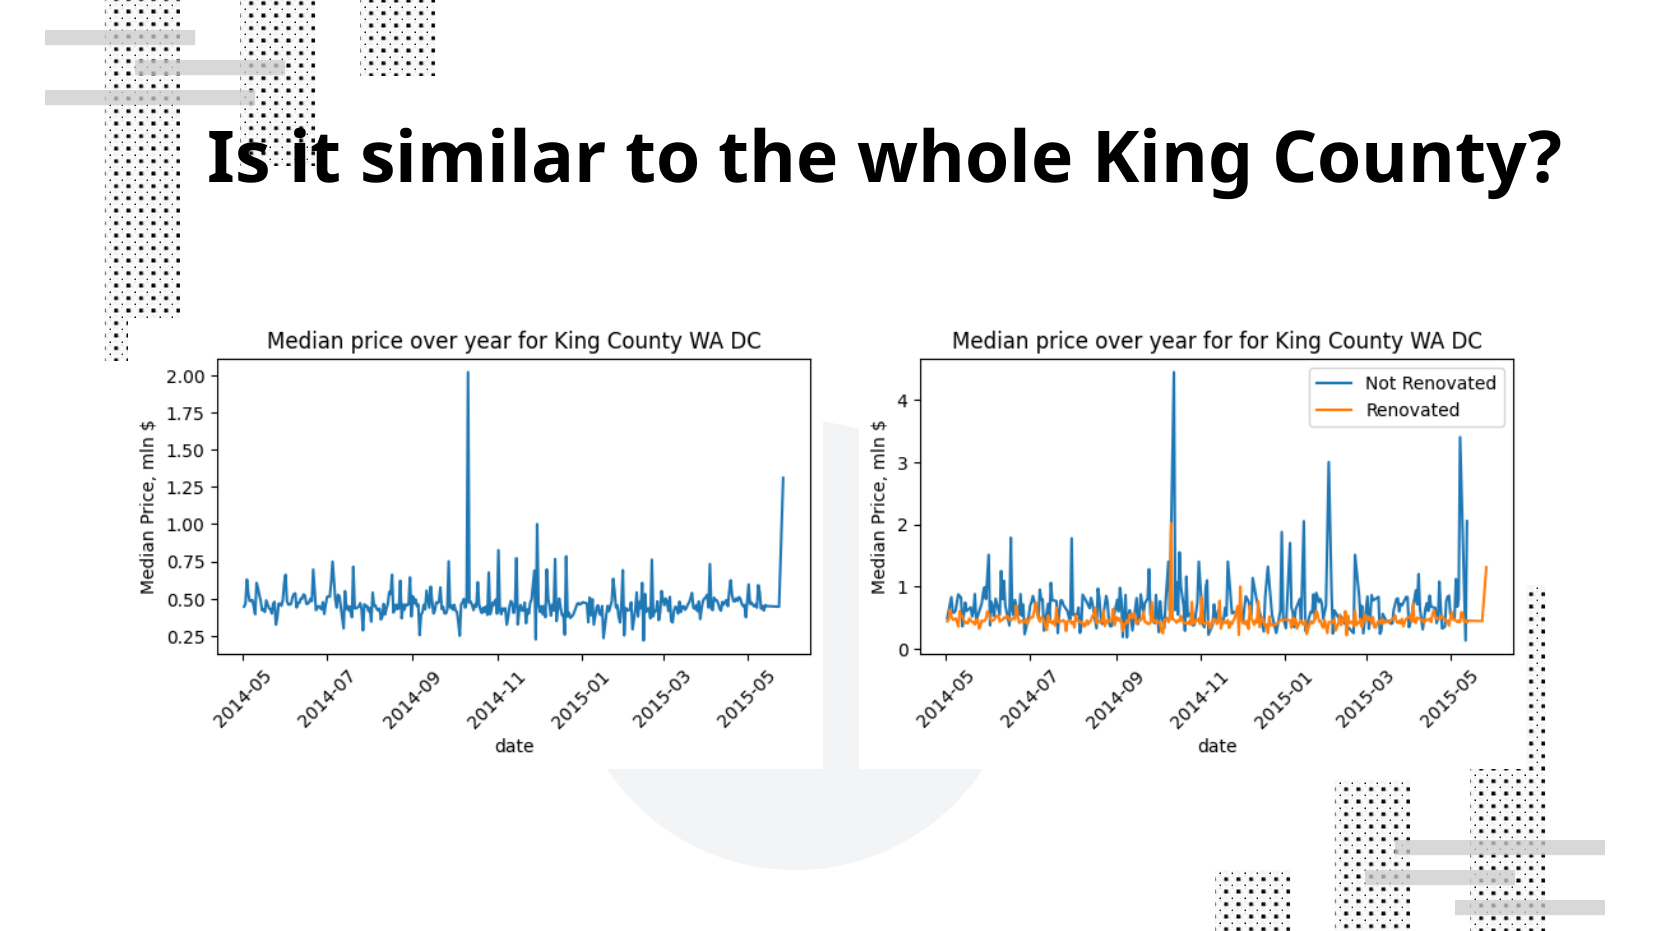

# Is it similar to the whole King County?